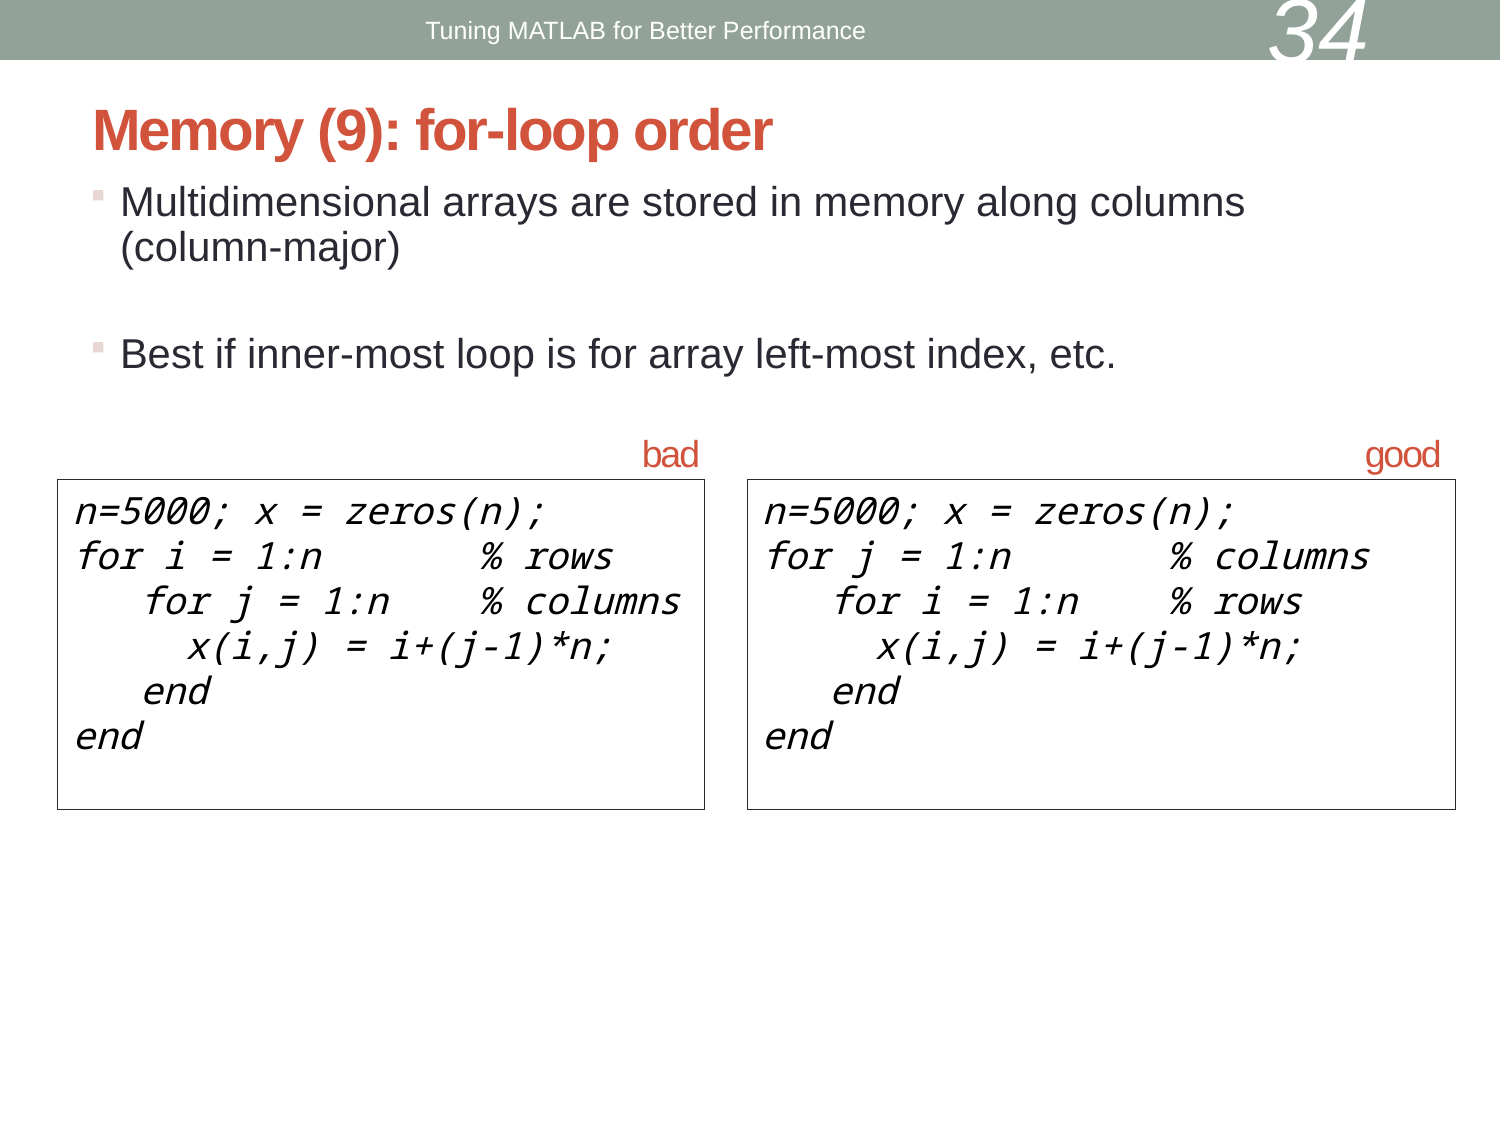

Tuning MATLAB for Better Performance
Memory (9): for-loop order
# Multidimensional arrays are stored in memory along columns (column-major)
Best if inner-most loop is for array left-most index, etc.
bad
good
n=5000; x = zeros(n);
for i = 1:n % rows
 for j = 1:n % columns
 x(i,j) = i+(j-1)*n;
 end
end
n=5000; x = zeros(n);
for j = 1:n % columns
 for i = 1:n % rows
 x(i,j) = i+(j-1)*n;
 end
end